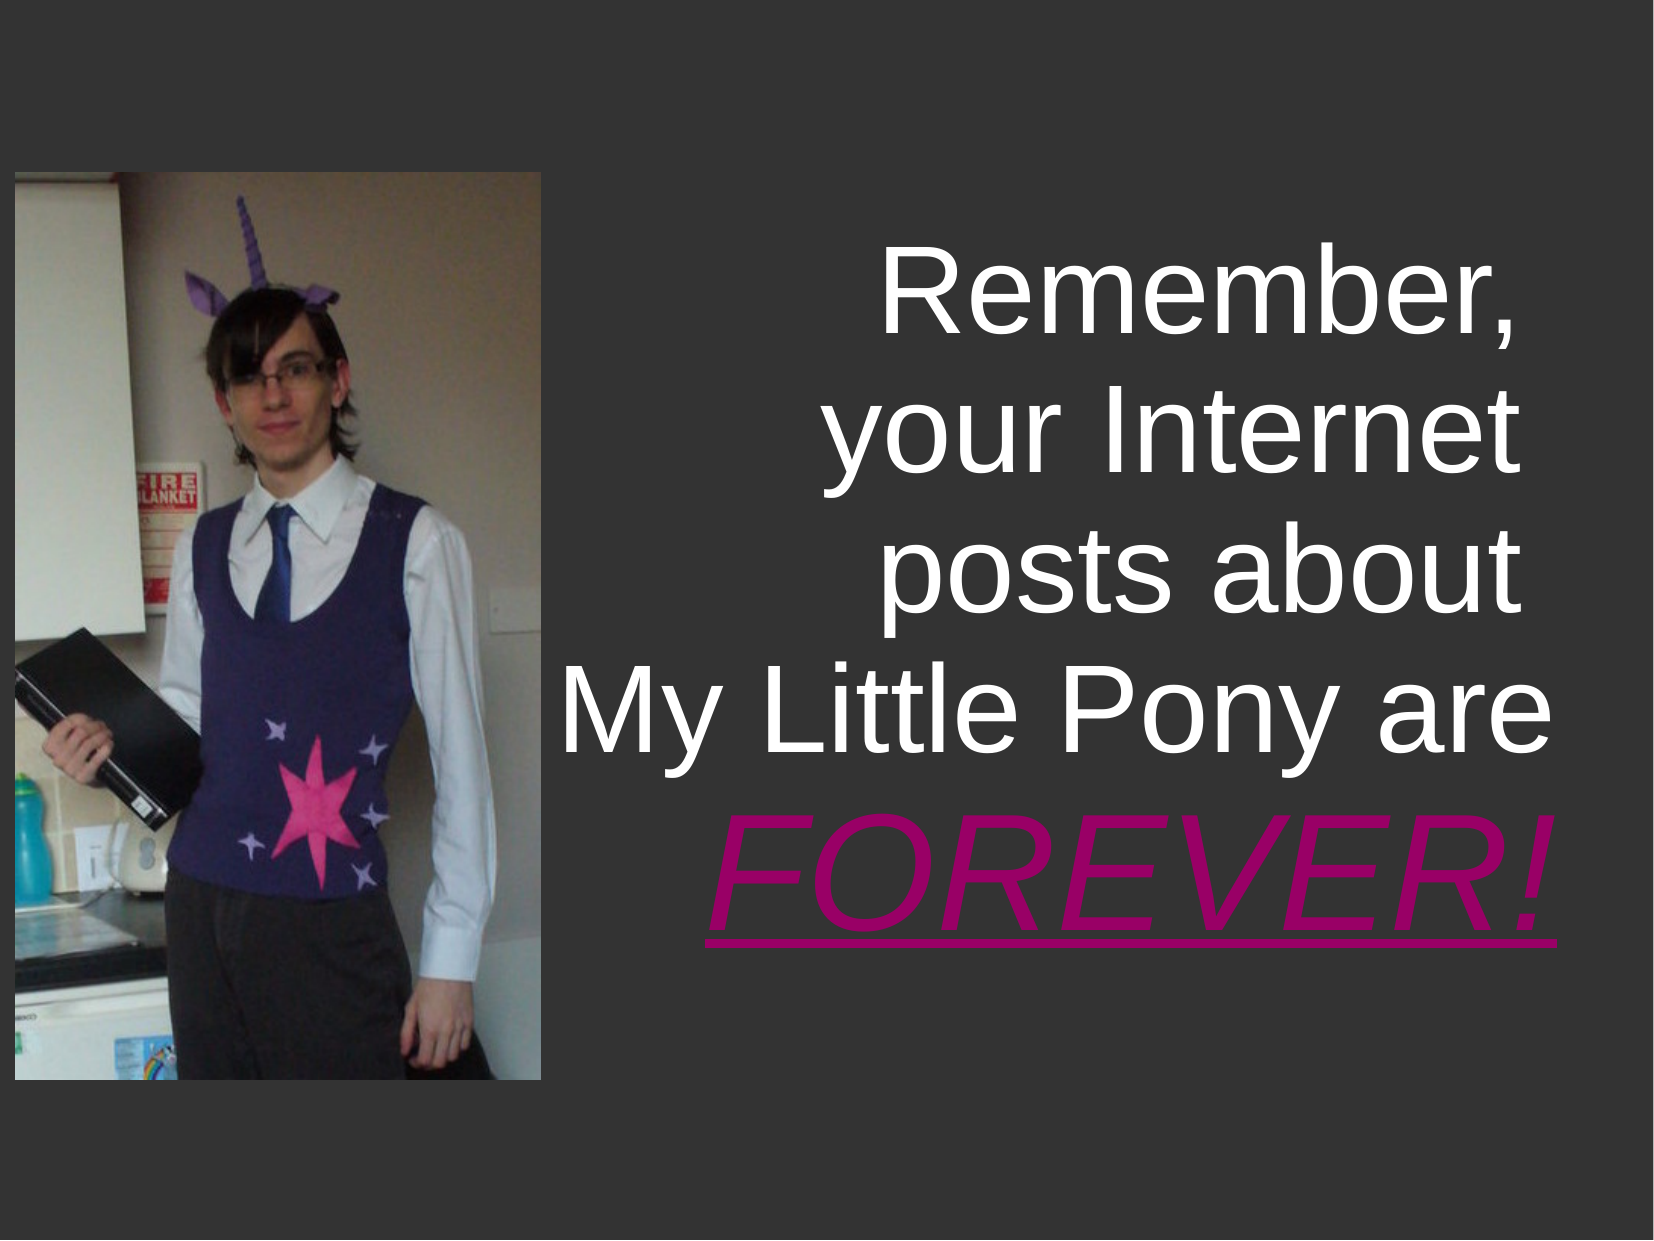

# Remember,
your Internet
posts about
My Little Pony are FOREVER!